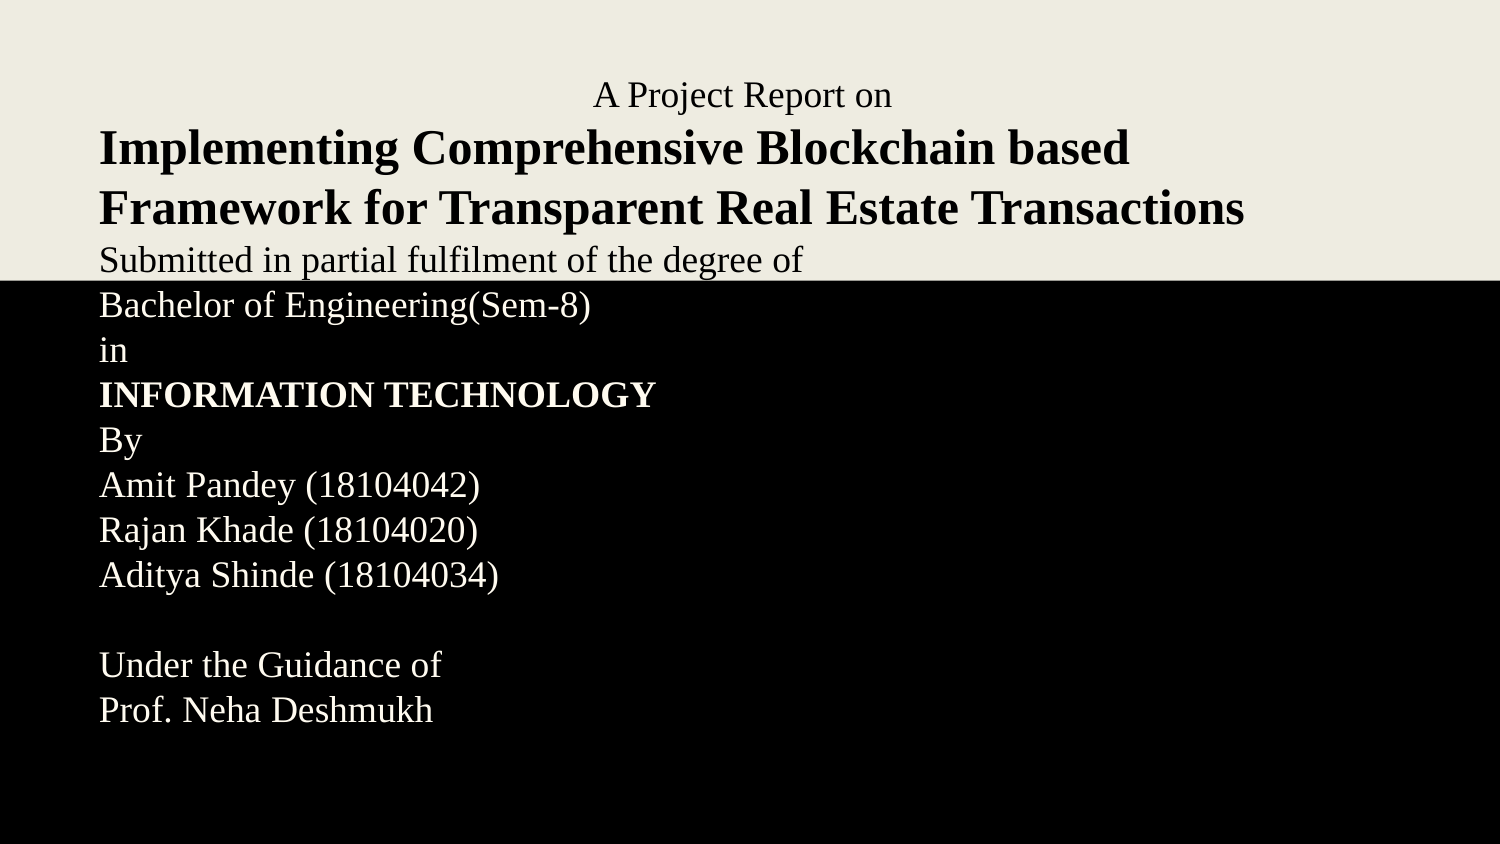

A Project Report on
Implementing Comprehensive Blockchain based
Framework for Transparent Real Estate Transactions
Submitted in partial fulfilment of the degree of
Bachelor of Engineering(Sem-8)
in
INFORMATION TECHNOLOGY
By
Amit Pandey (18104042)
Rajan Khade (18104020)
Aditya Shinde (18104034)
Under the Guidance of
Prof. Neha Deshmukh